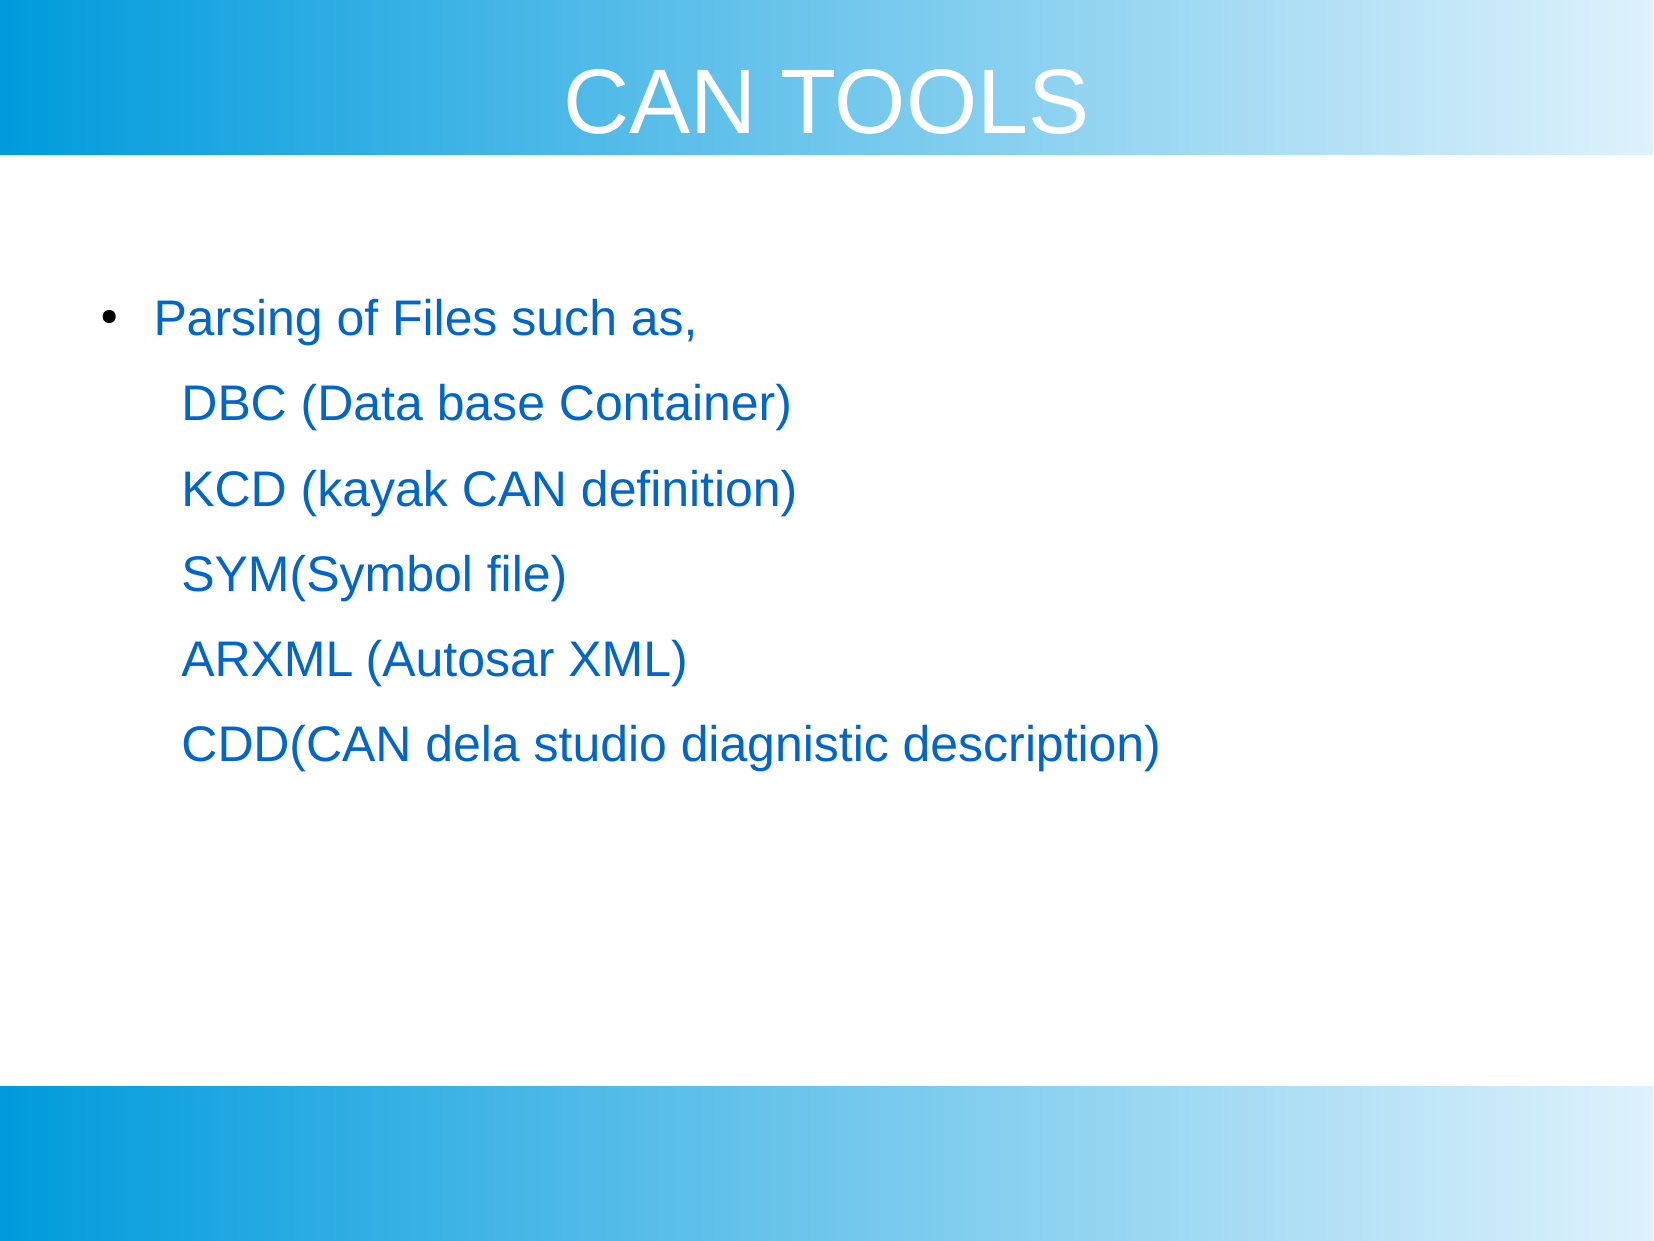

# CAN TOOLS
Parsing of Files such as,
 DBC (Data base Container)
 KCD (kayak CAN definition)
 SYM(Symbol file)
 ARXML (Autosar XML)
 CDD(CAN dela studio diagnistic description)